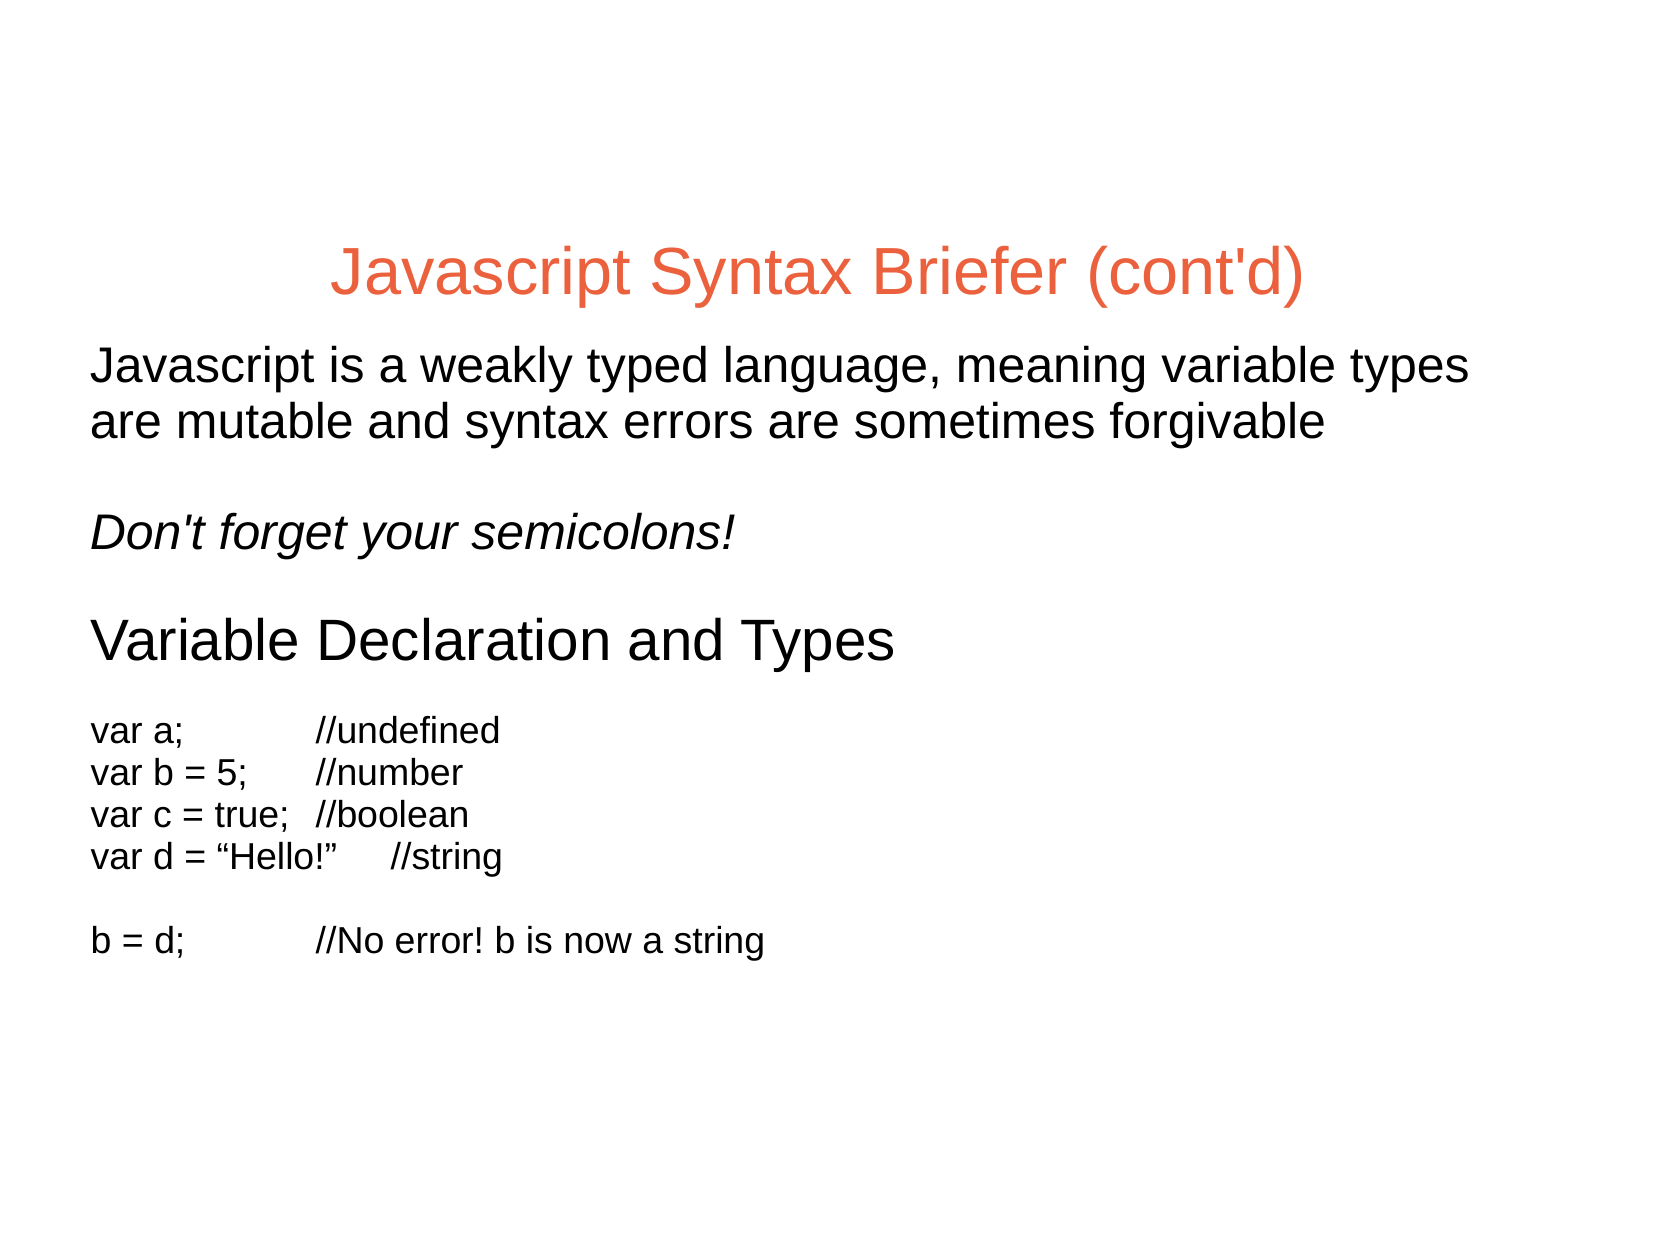

# Javascript Syntax Briefer (cont'd)
Javascript is a weakly typed language, meaning variable types are mutable and syntax errors are sometimes forgivable
Don't forget your semicolons!
Variable Declaration and Types
var a;		//undefined
var b = 5;	//number
var c = true;	//boolean
var d = “Hello!”	//string
b = d;		//No error! b is now a string